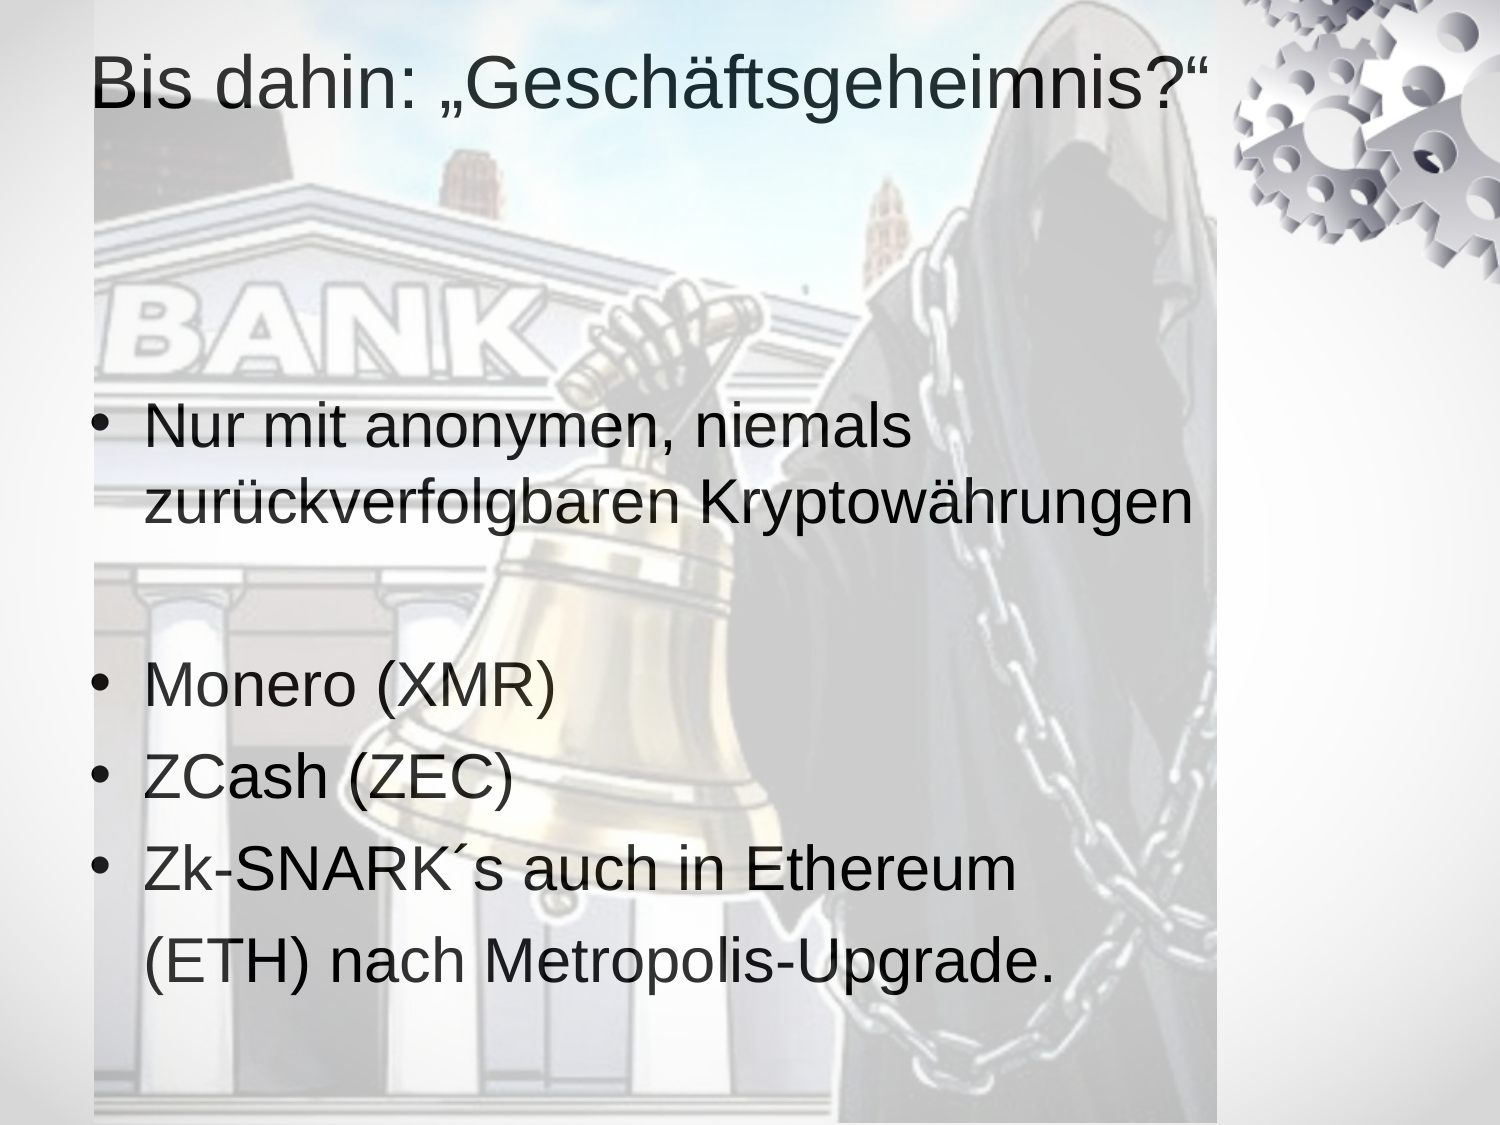

# Bis dahin: „Geschäftsgeheimnis?“
Nur mit anonymen, niemals zurückverfolgbaren Kryptowährungen
Monero (XMR)
ZCash (ZEC)
Zk-SNARK´s auch in Ethereum
(ETH) nach Metropolis-Upgrade.